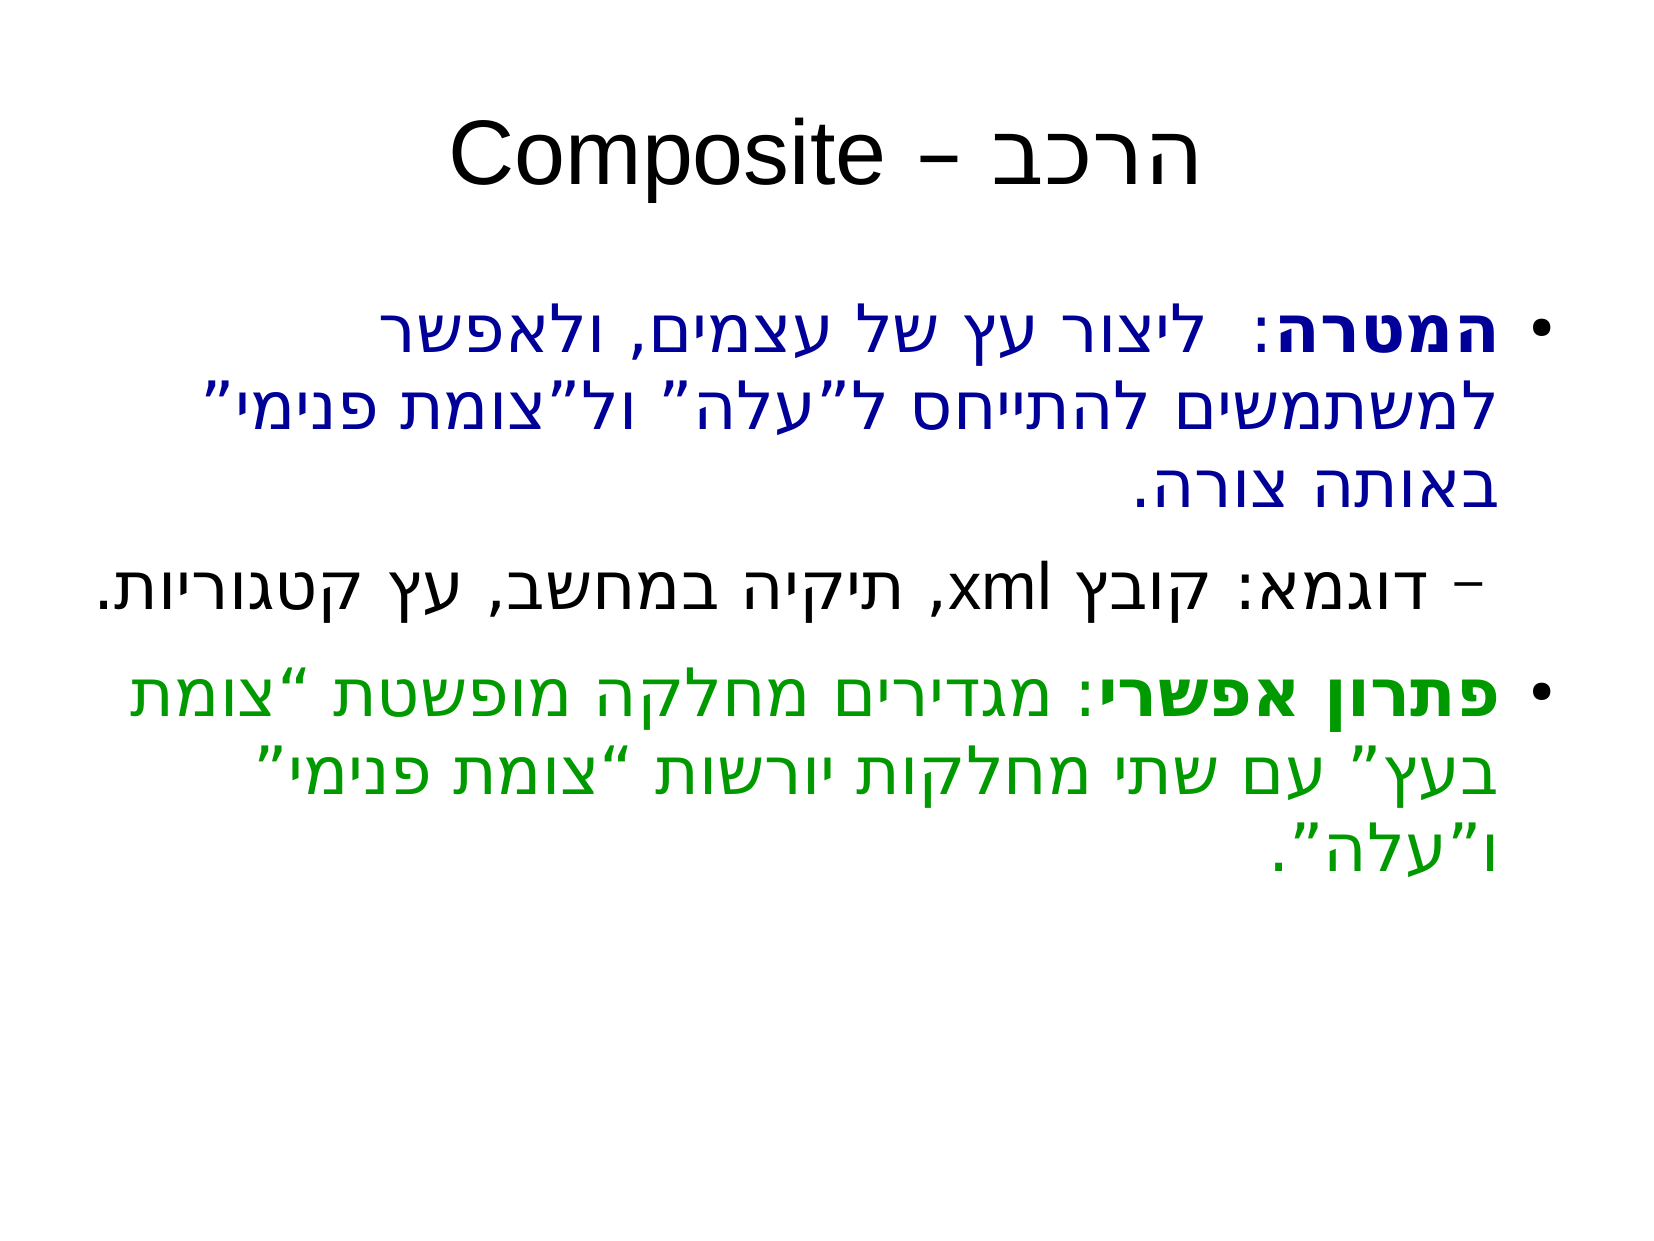

# הרכב – Composite
המטרה: ליצור עץ של עצמים, ולאפשר למשתמשים להתייחס ל”עלה” ול”צומת פנימי” באותה צורה.
דוגמא: קובץ xml, תיקיה במחשב, עץ קטגוריות.
פתרון אפשרי: מגדירים מחלקה מופשטת “צומת בעץ” עם שתי מחלקות יורשות “צומת פנימי” ו”עלה”.